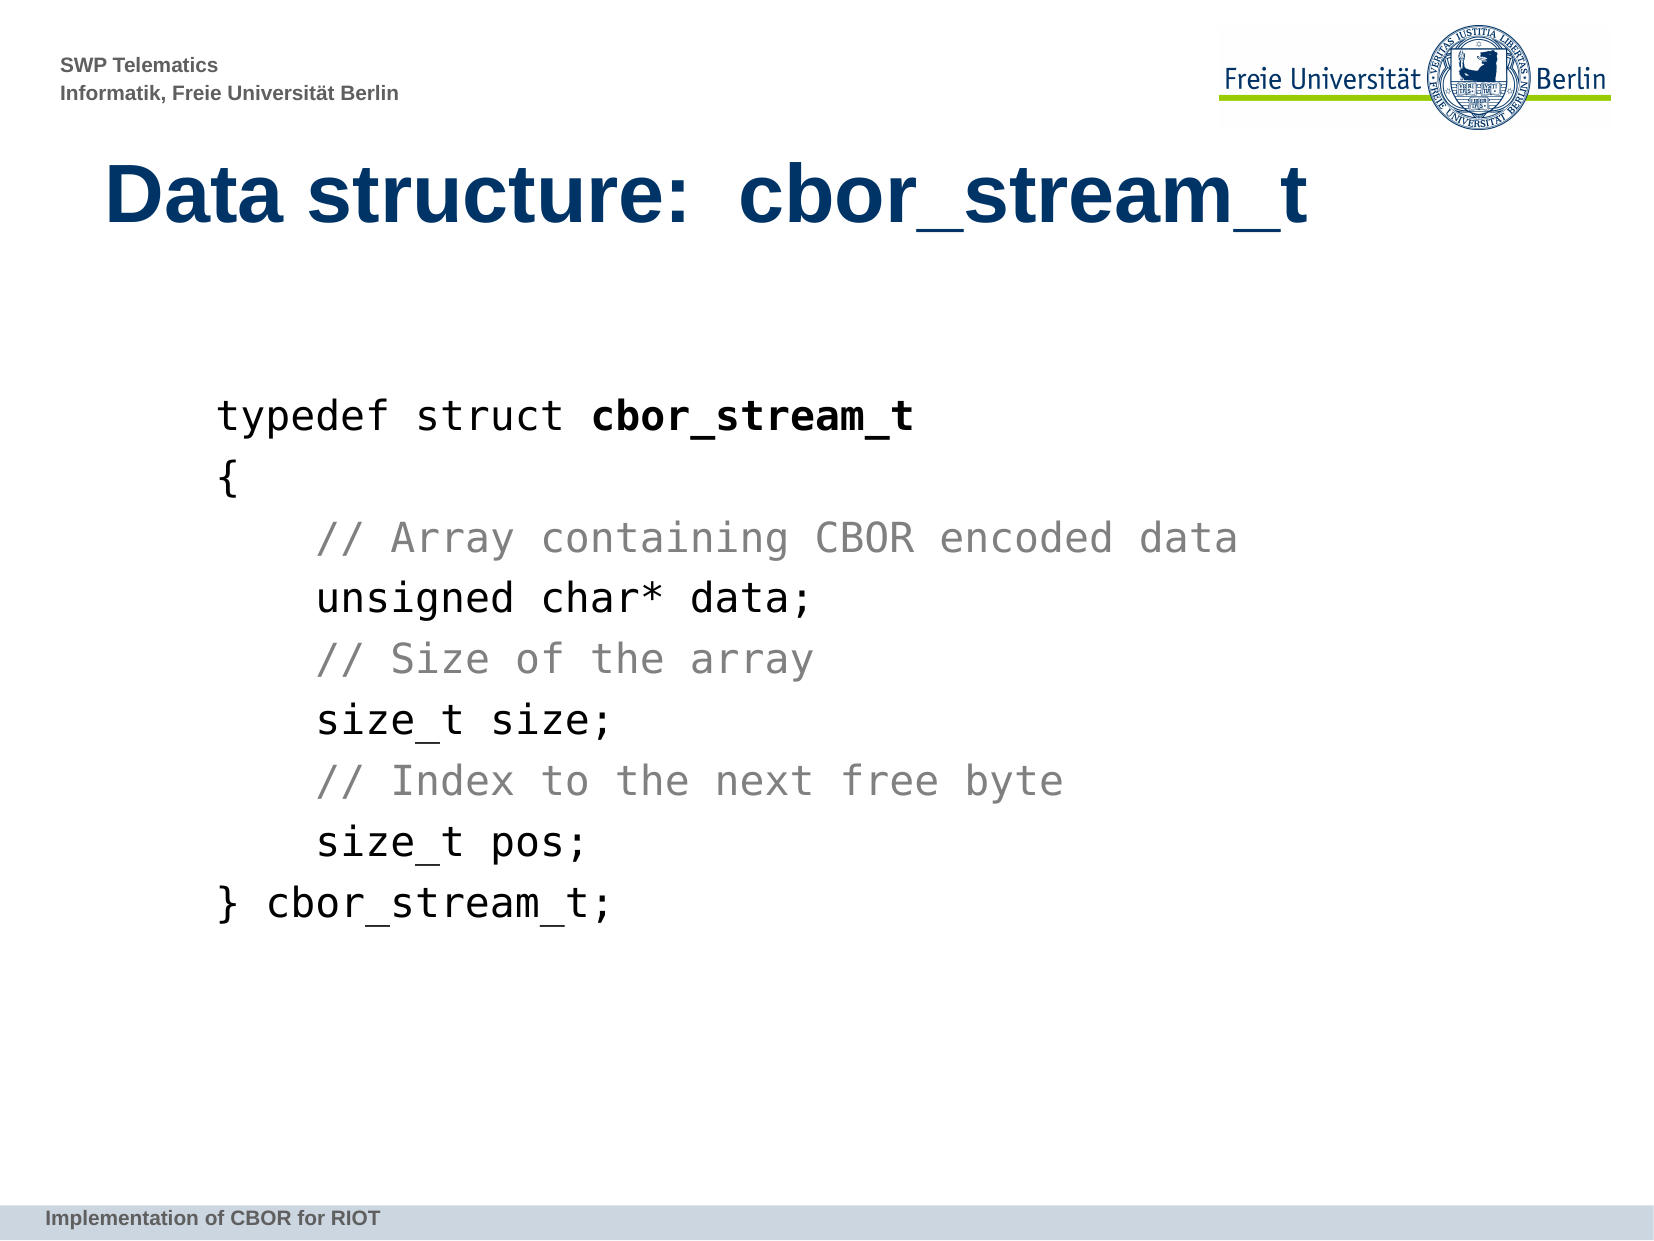

# Data structure: cbor_stream_t
typedef struct cbor_stream_t
{
 // Array containing CBOR encoded data
 unsigned char* data;
 // Size of the array
 size_t size;
 // Index to the next free byte
 size_t pos;
} cbor_stream_t;